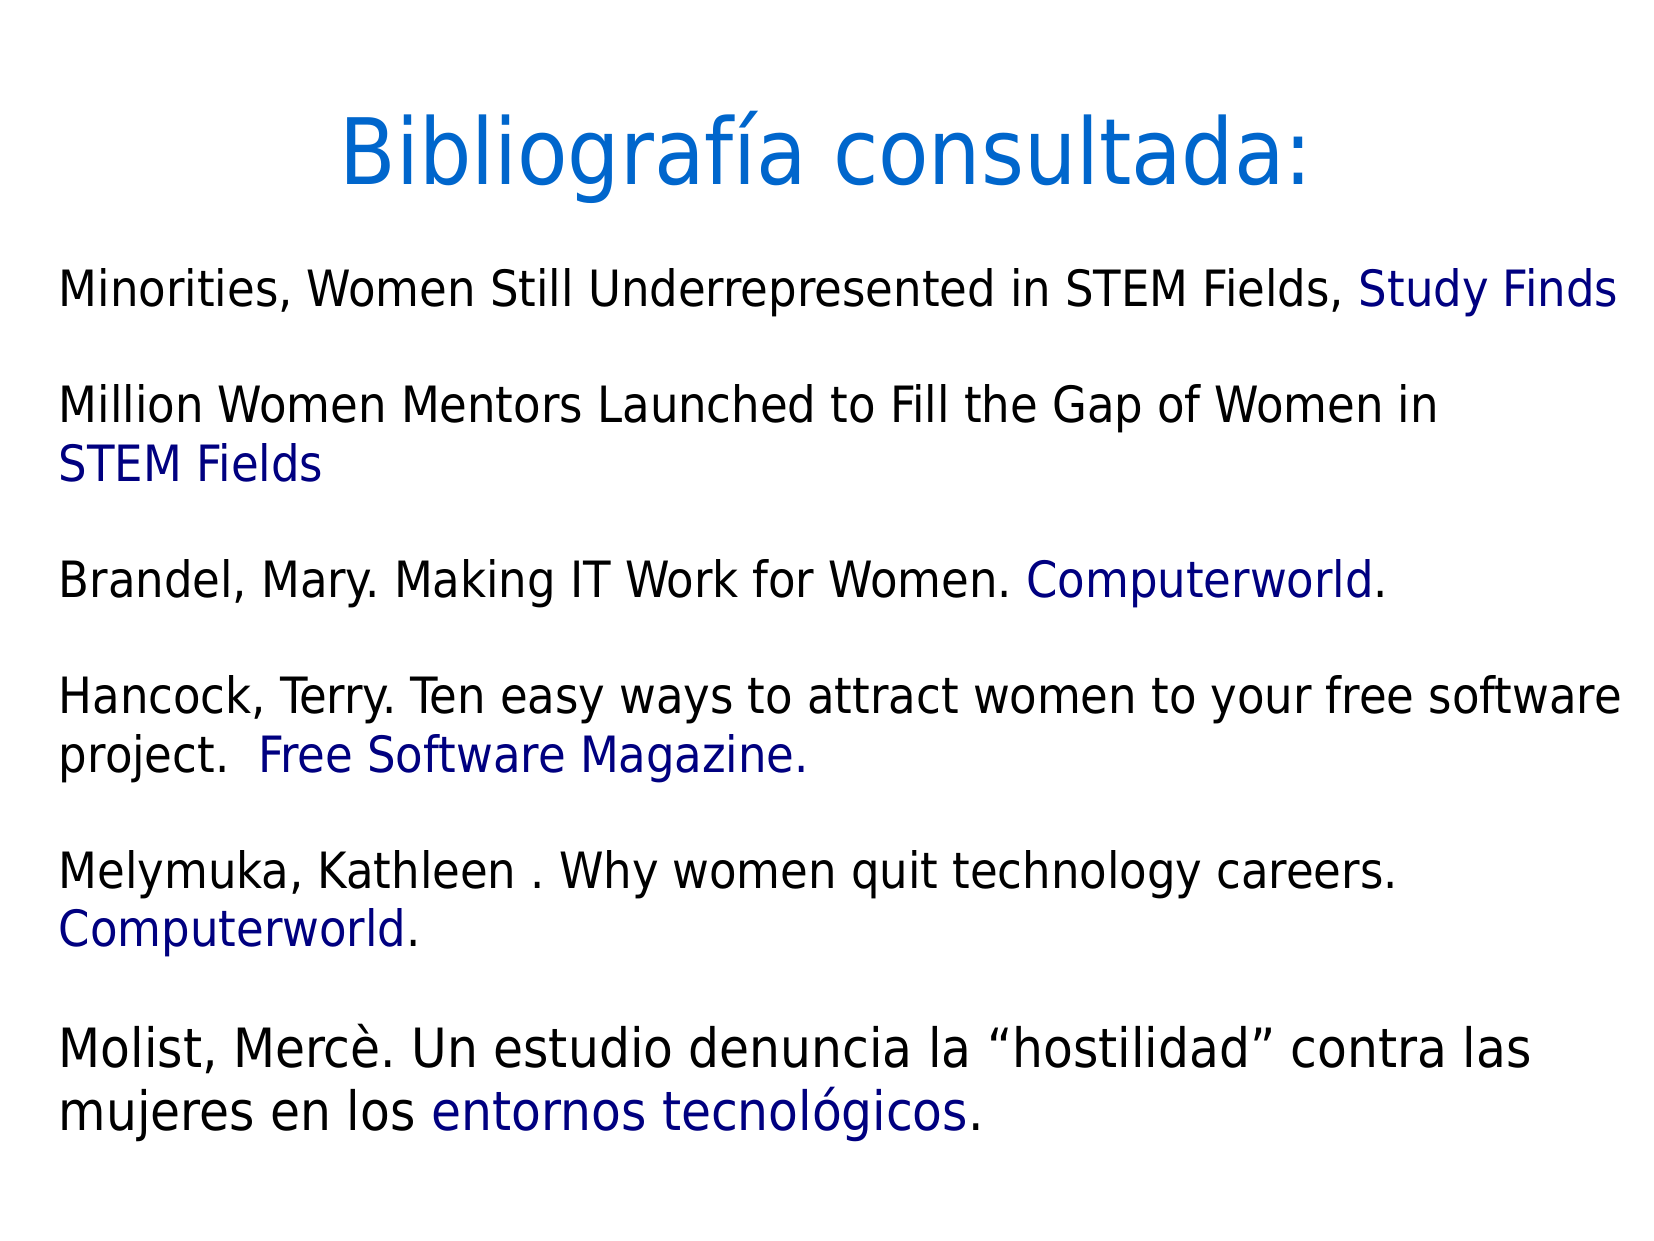

# Bibliografía consultada:
Minorities, Women Still Underrepresented in STEM Fields, Study Finds
Million Women Mentors Launched to Fill the Gap of Women in STEM Fields
Brandel, Mary. Making IT Work for Women. Computerworld.
Hancock, Terry. Ten easy ways to attract women to your free software project. Free Software Magazine.
Melymuka, Kathleen . Why women quit technology careers. Computerworld.
Molist, Mercè. Un estudio denuncia la “hostilidad” contra las mujeres en los entornos tecnológicos.